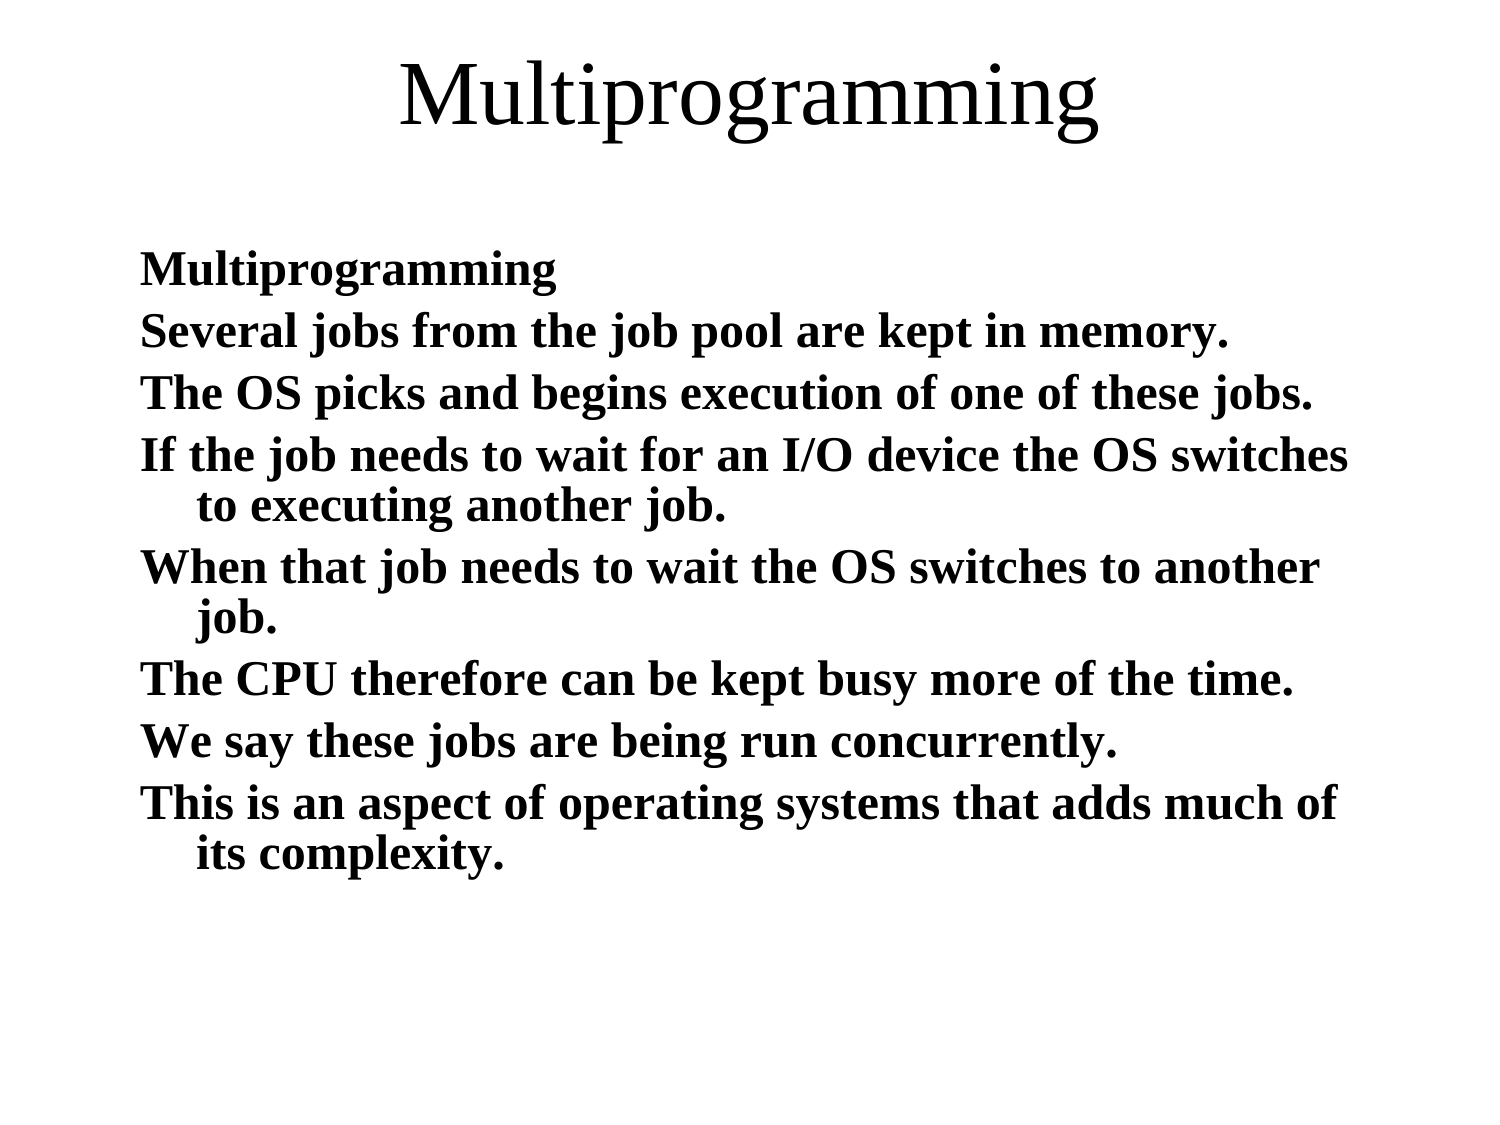

# Multiprogramming
Multiprogramming
Several jobs from the job pool are kept in memory.
The OS picks and begins execution of one of these jobs.
If the job needs to wait for an I/O device the OS switches to executing another job.
When that job needs to wait the OS switches to another job.
The CPU therefore can be kept busy more of the time.
We say these jobs are being run concurrently.
This is an aspect of operating systems that adds much of its complexity.